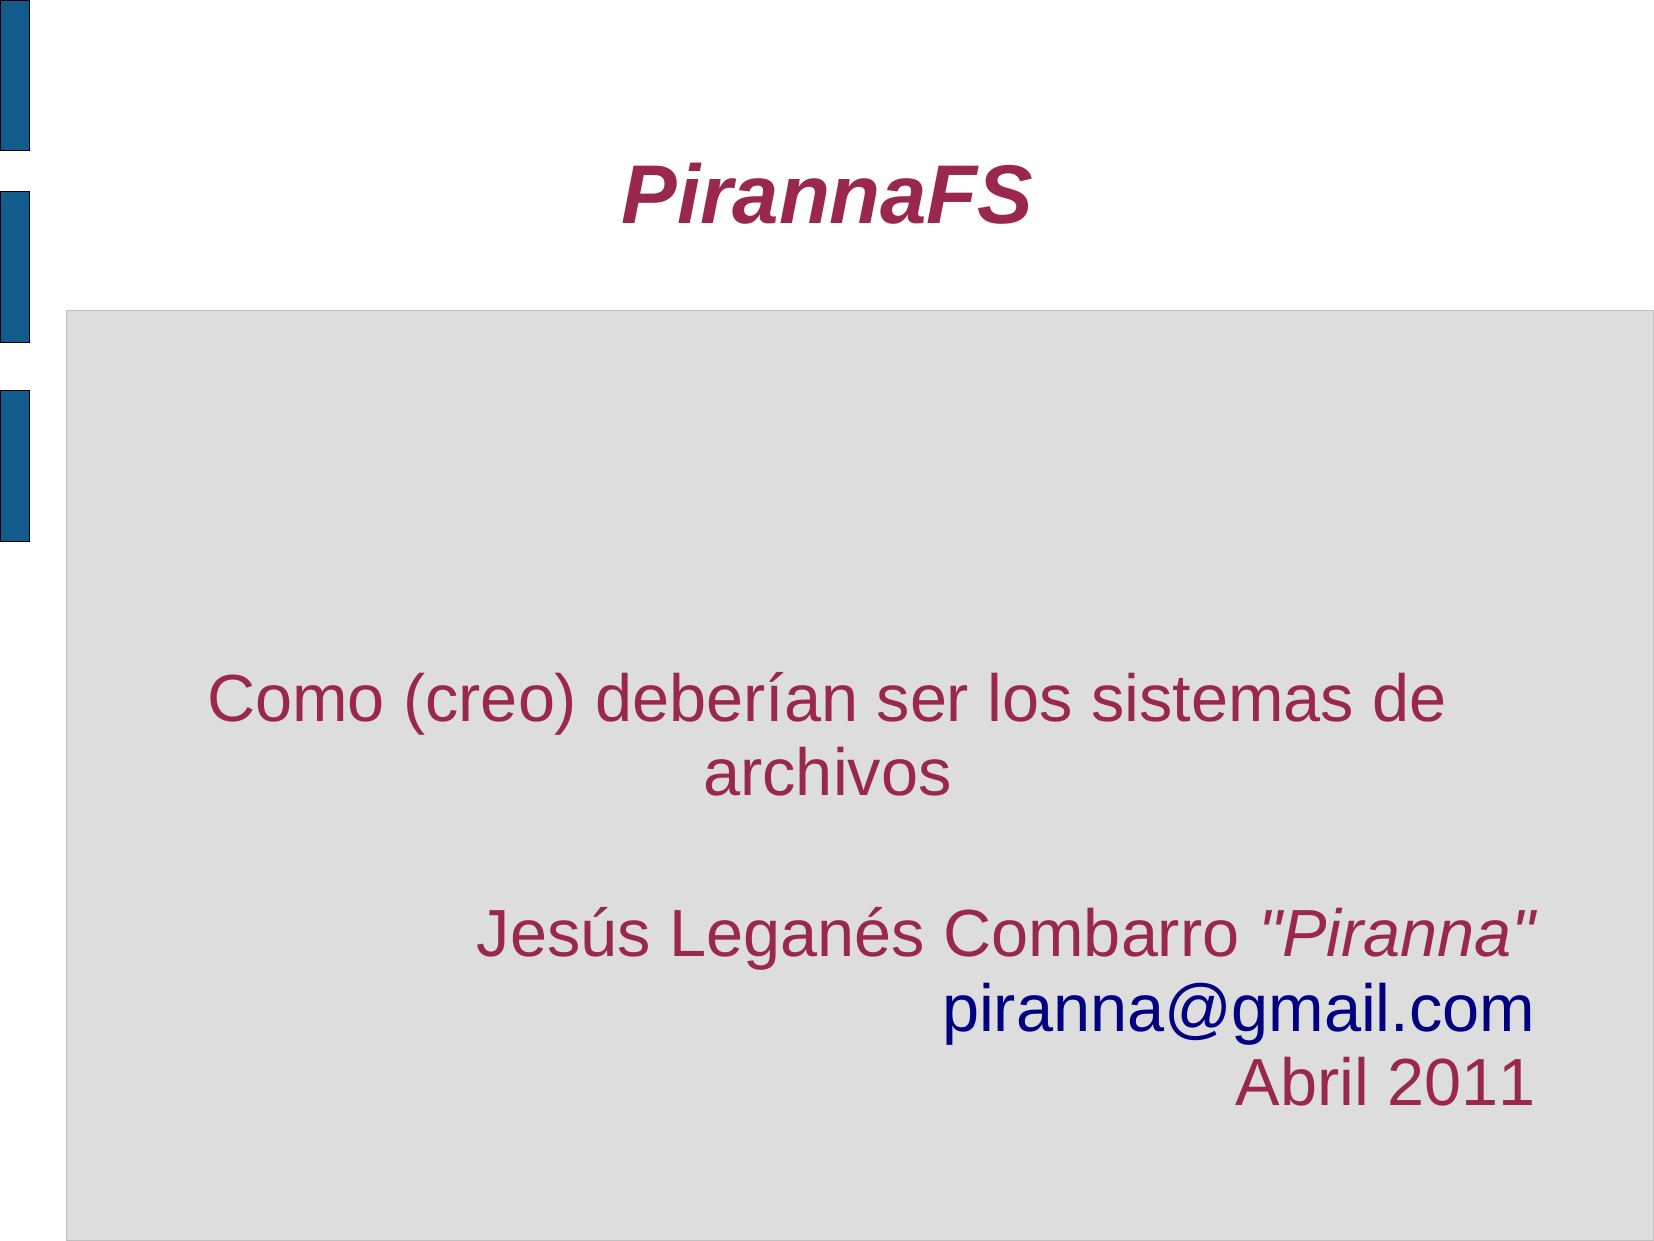

# PirannaFS
Como (creo) deberían ser los sistemas de archivos
Jesús Leganés Combarro "Piranna"
piranna@gmail.com
Abril 2011